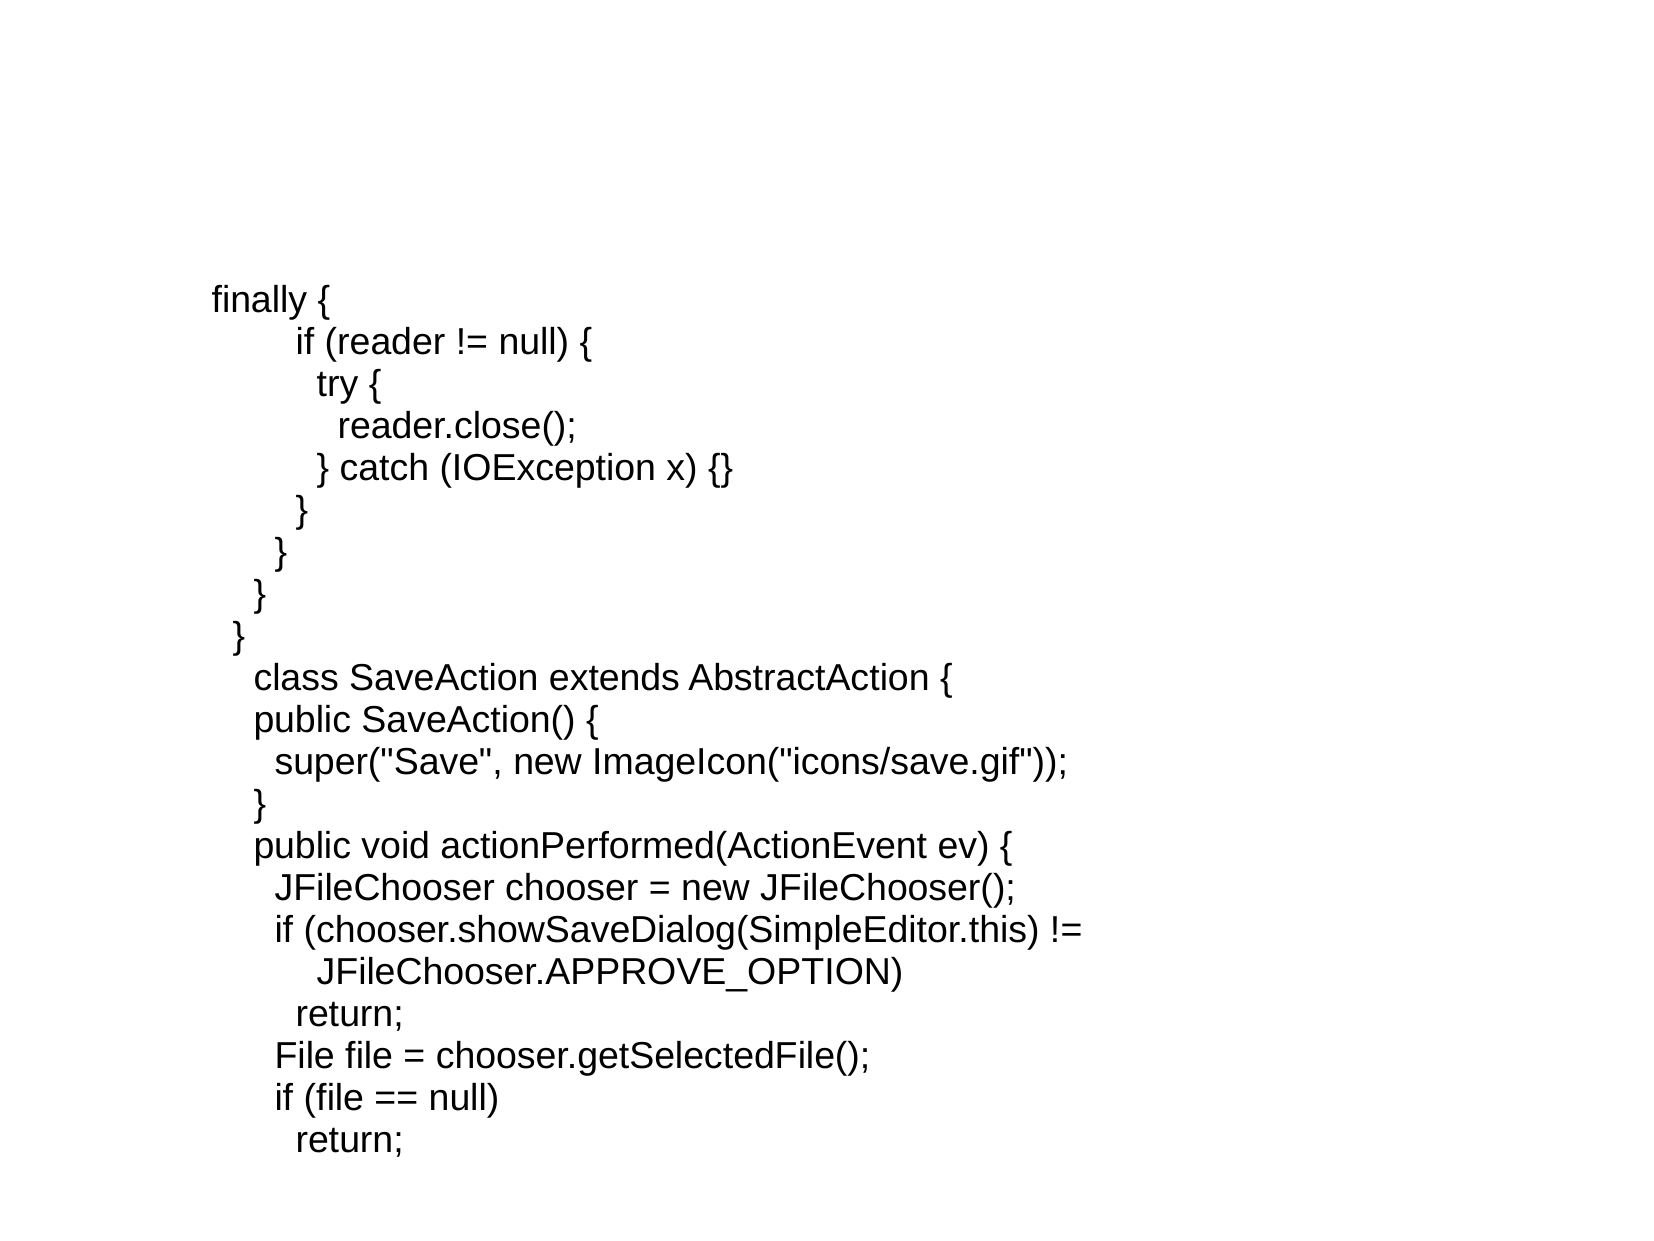

#
finally {
 if (reader != null) {
 try {
 reader.close();
 } catch (IOException x) {}
 }
 }
 }
 }
 class SaveAction extends AbstractAction {
 public SaveAction() {
 super("Save", new ImageIcon("icons/save.gif"));
 }
 public void actionPerformed(ActionEvent ev) {
 JFileChooser chooser = new JFileChooser();
 if (chooser.showSaveDialog(SimpleEditor.this) !=
 JFileChooser.APPROVE_OPTION)
 return;
 File file = chooser.getSelectedFile();
 if (file == null)
 return;